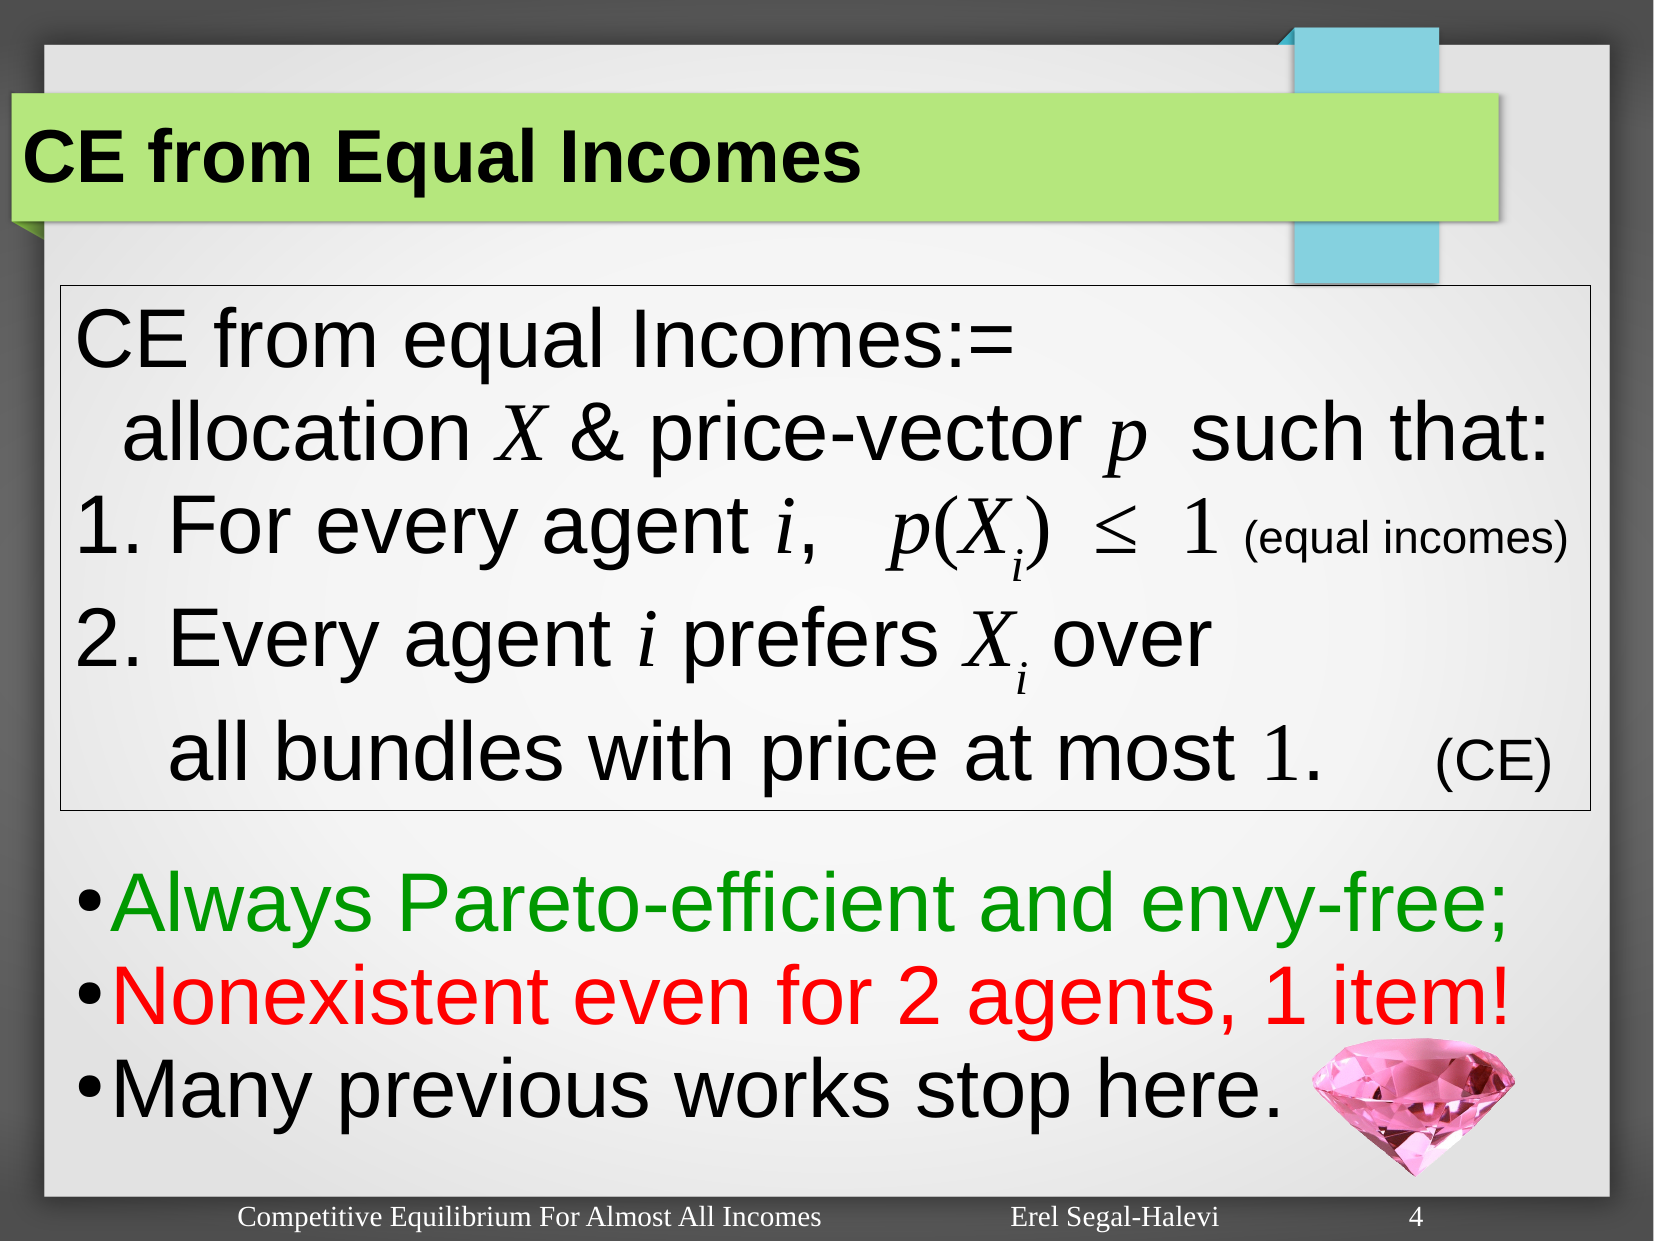

# CE from Equal Incomes
CE from equal Incomes:=
 allocation X & price-vector p such that:
1. For every agent i, p(Xi) ≤ 1 (equal incomes)
2. Every agent i prefers Xi over
 all bundles with price at most 1. (CE)
Always Pareto-efficient and envy-free;
Nonexistent even for 2 agents, 1 item!
Many previous works stop here.